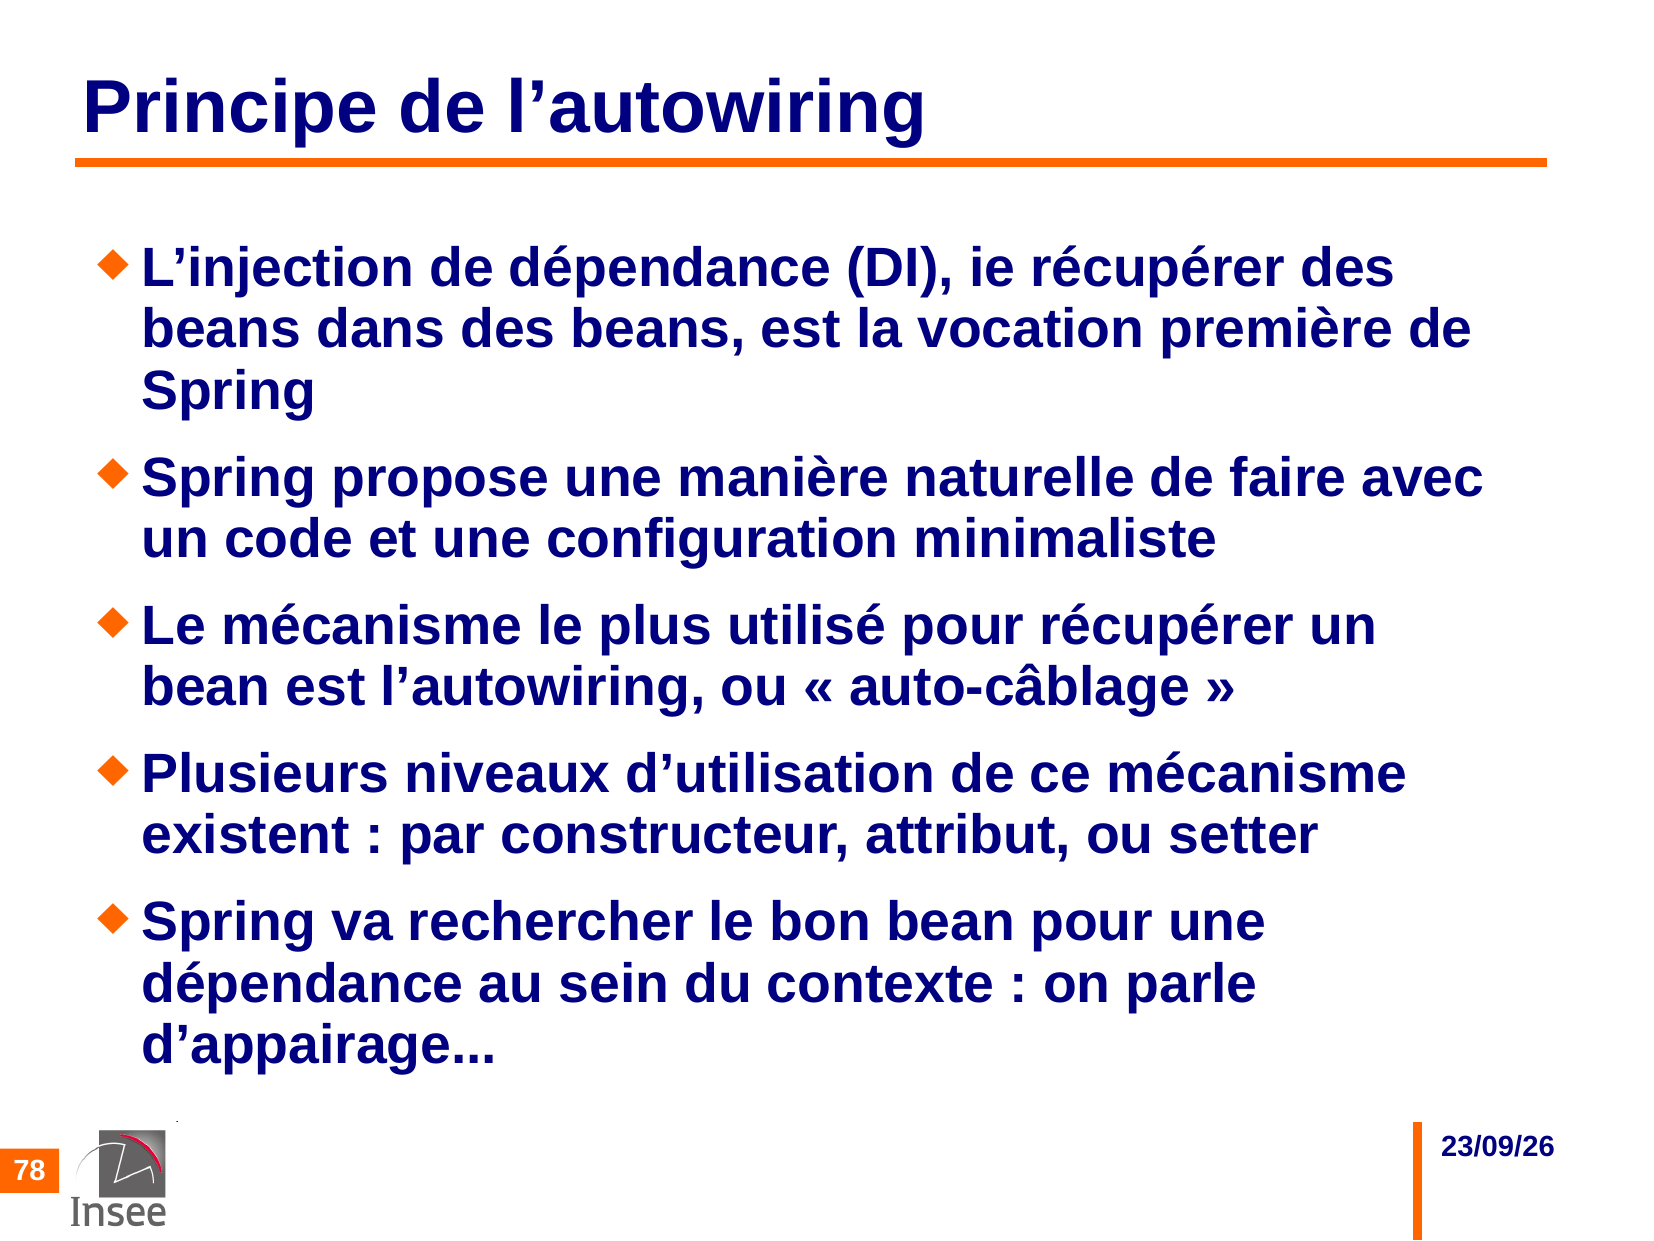

# Principe de l’autowiring
L’injection de dépendance (DI), ie récupérer des beans dans des beans, est la vocation première de Spring
Spring propose une manière naturelle de faire avec un code et une configuration minimaliste
Le mécanisme le plus utilisé pour récupérer un bean est l’autowiring, ou « auto-câblage »
Plusieurs niveaux d’utilisation de ce mécanisme existent : par constructeur, attribut, ou setter
Spring va rechercher le bon bean pour une dépendance au sein du contexte : on parle d’appairage...
78